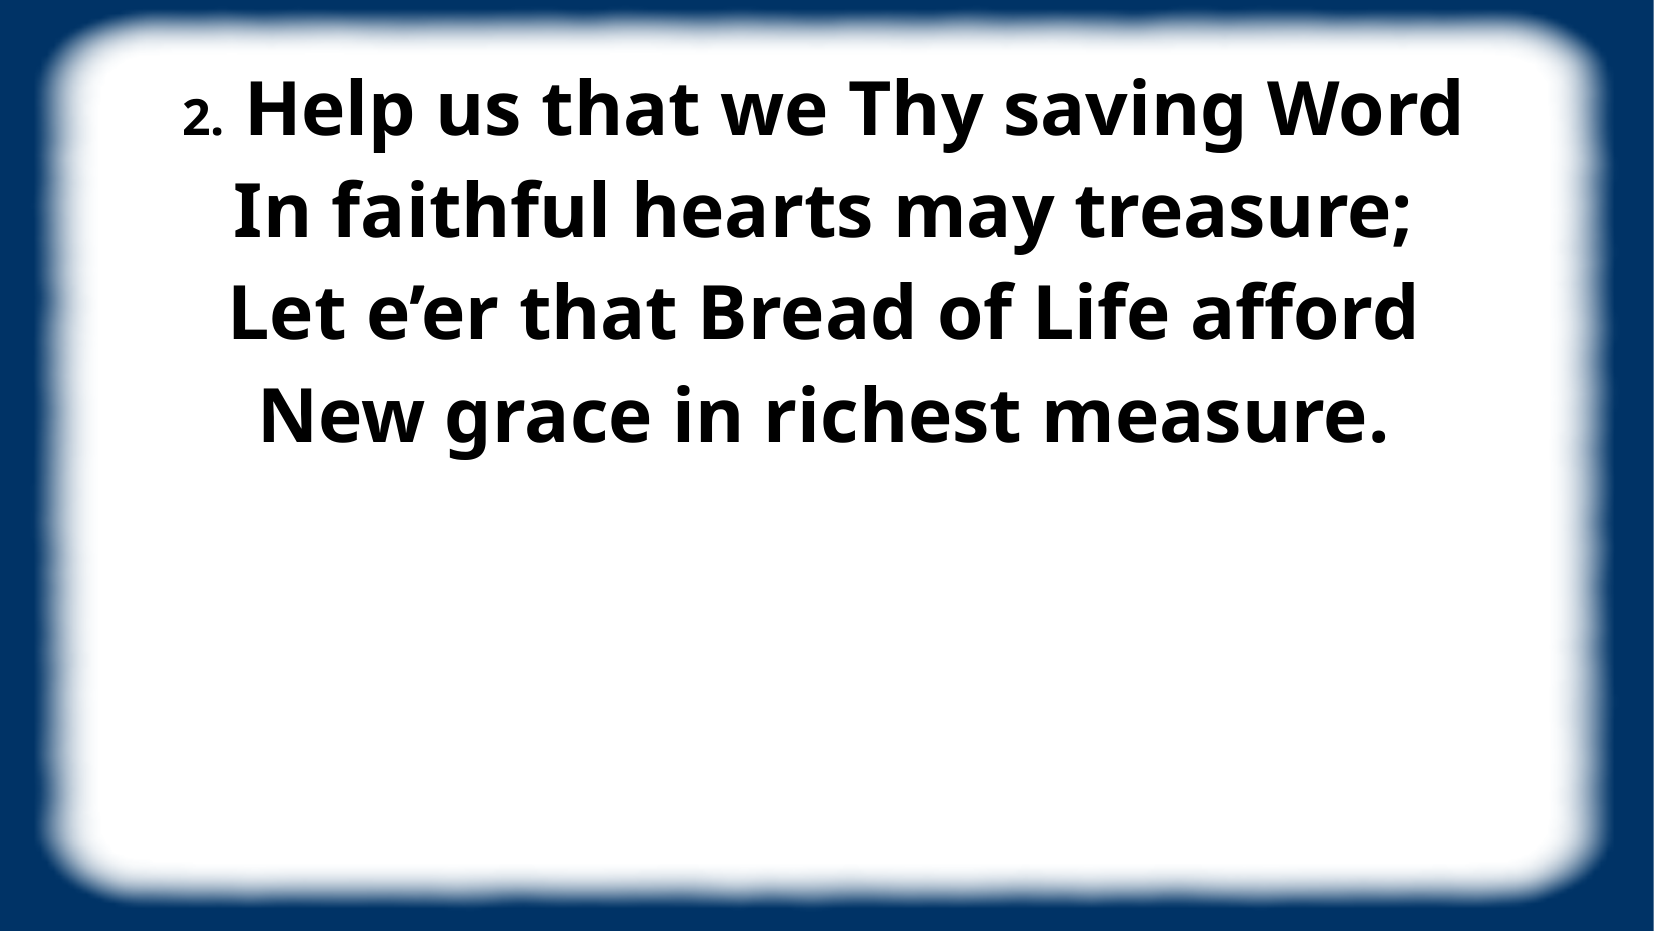

2. Help us that we Thy saving Word
In faithful hearts may treasure;
Let e’er that Bread of Life afford
New grace in richest measure.